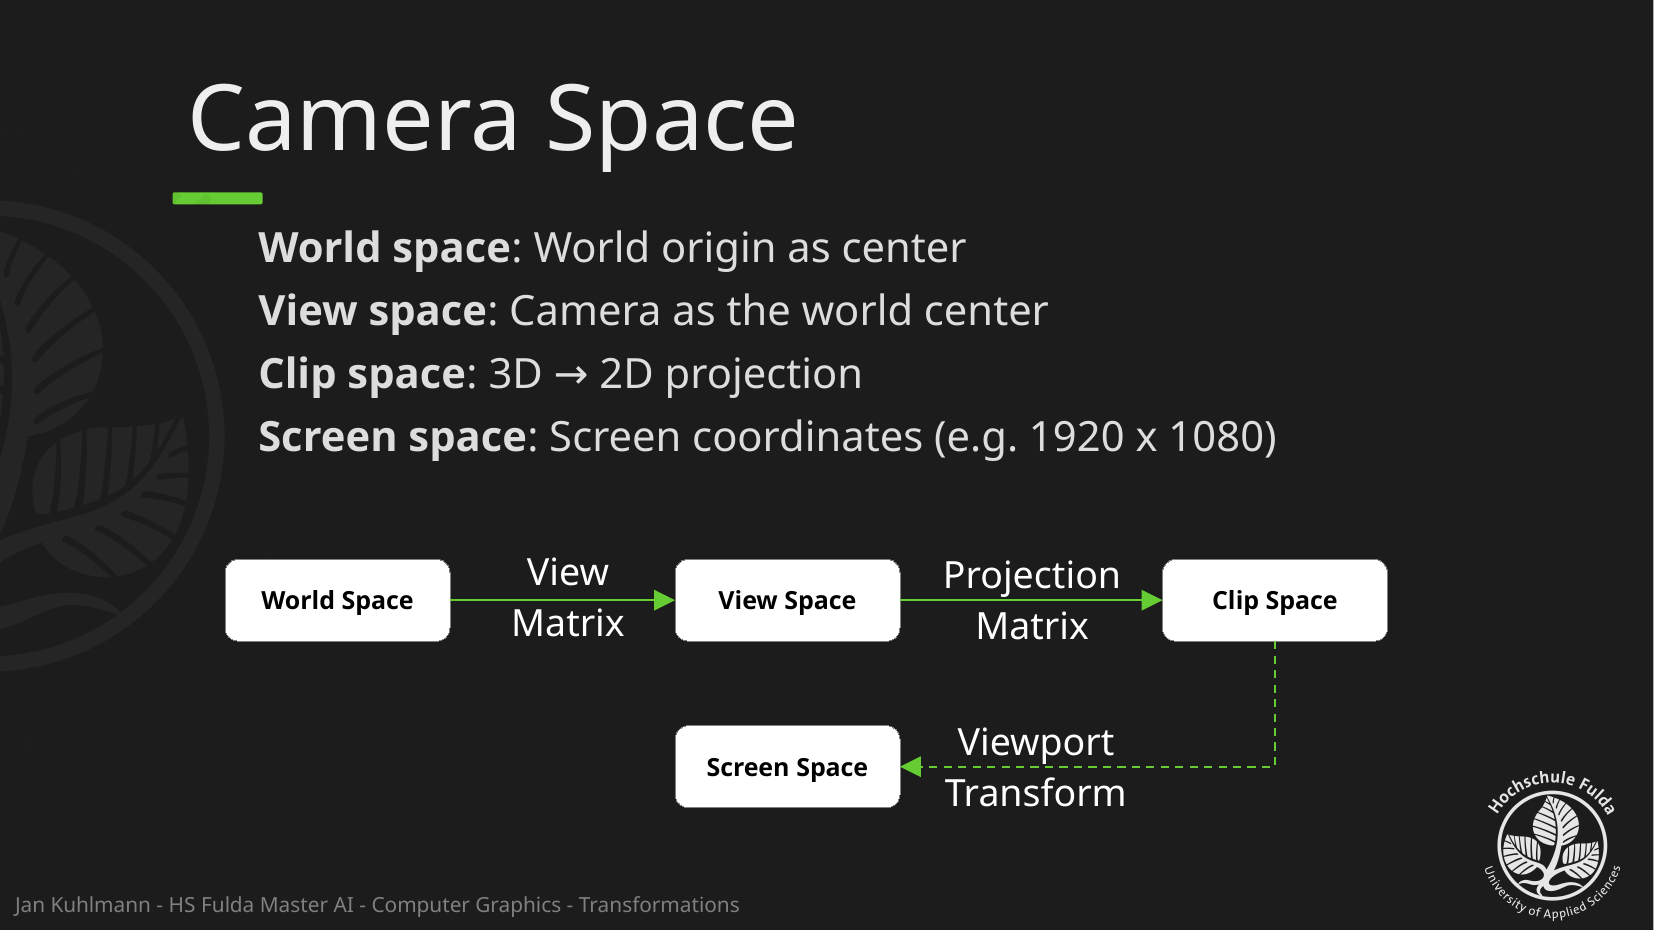

# Camera Space
World space: World origin as center
View space: Camera as the world center
Clip space: 3D → 2D projection
Screen space: Screen coordinates (e.g. 1920 x 1080)
View
Matrix
Projection
Matrix
World Space
View Space
Clip Space
Viewport
Transform
Screen Space
Jan Kuhlmann - HS Fulda Master AI - Computer Graphics - Transformations